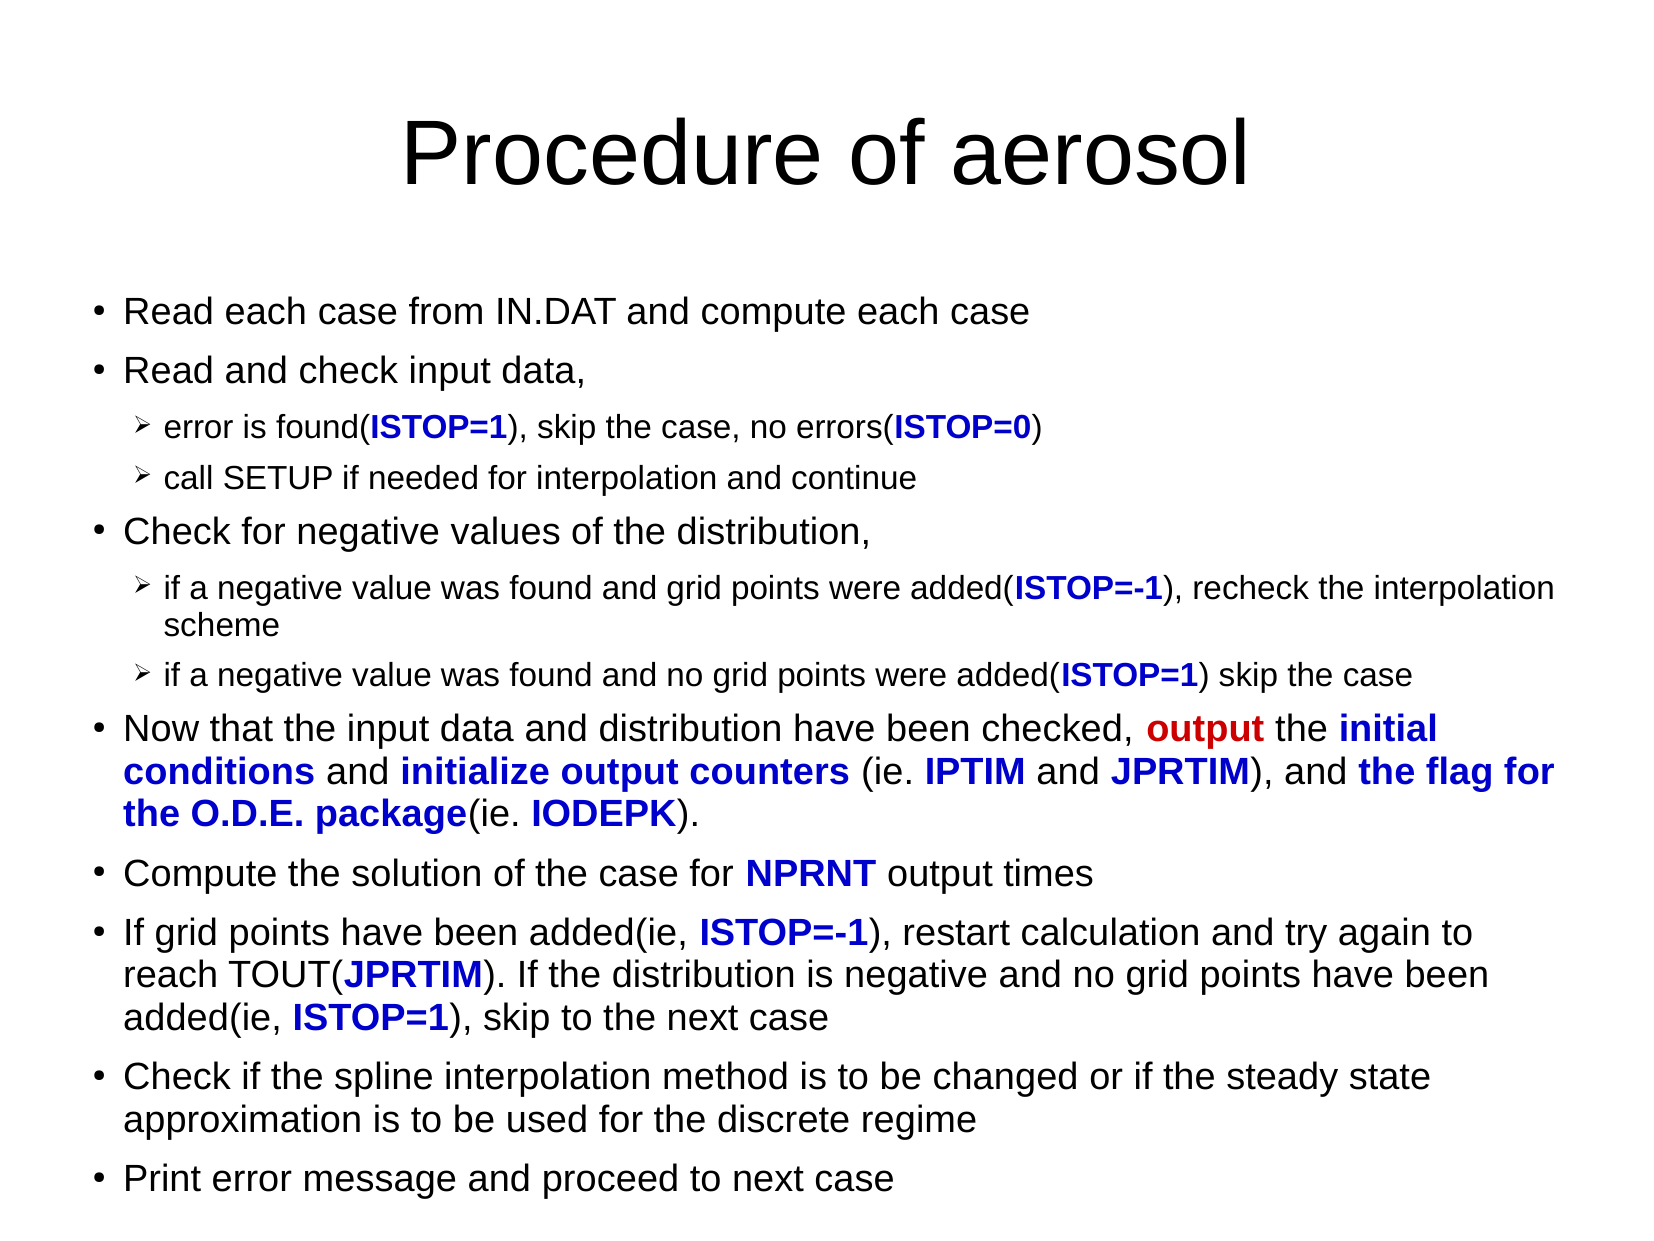

# Procedure of aerosol
Read each case from IN.DAT and compute each case
Read and check input data,
error is found(ISTOP=1), skip the case, no errors(ISTOP=0)
call SETUP if needed for interpolation and continue
Check for negative values of the distribution,
if a negative value was found and grid points were added(ISTOP=-1), recheck the interpolation scheme
if a negative value was found and no grid points were added(ISTOP=1) skip the case
Now that the input data and distribution have been checked, output the initial conditions and initialize output counters (ie. IPTIM and JPRTIM), and the flag for the O.D.E. package(ie. IODEPK).
Compute the solution of the case for NPRNT output times
If grid points have been added(ie, ISTOP=-1), restart calculation and try again to reach TOUT(JPRTIM). If the distribution is negative and no grid points have been added(ie, ISTOP=1), skip to the next case
Check if the spline interpolation method is to be changed or if the steady state approximation is to be used for the discrete regime
Print error message and proceed to next case